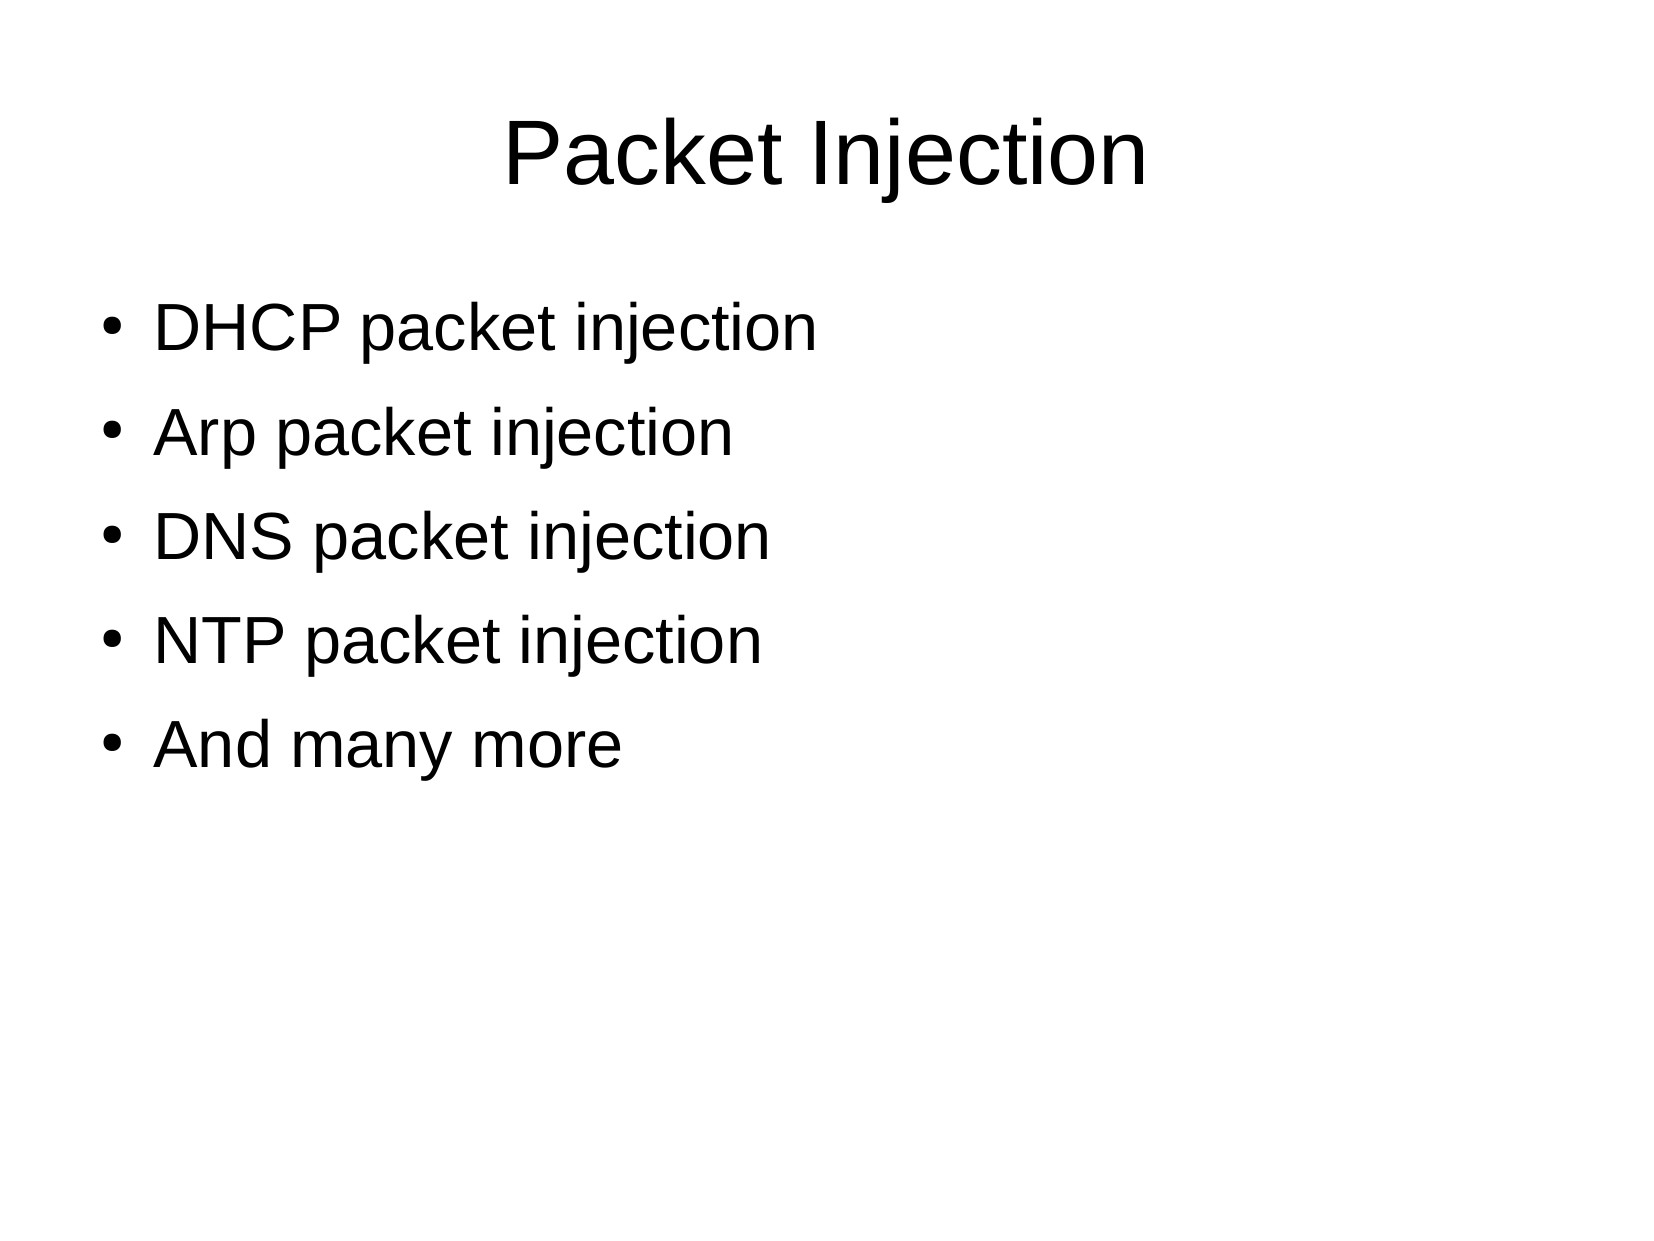

# Packet Injection
DHCP packet injection
Arp packet injection
DNS packet injection
NTP packet injection
And many more